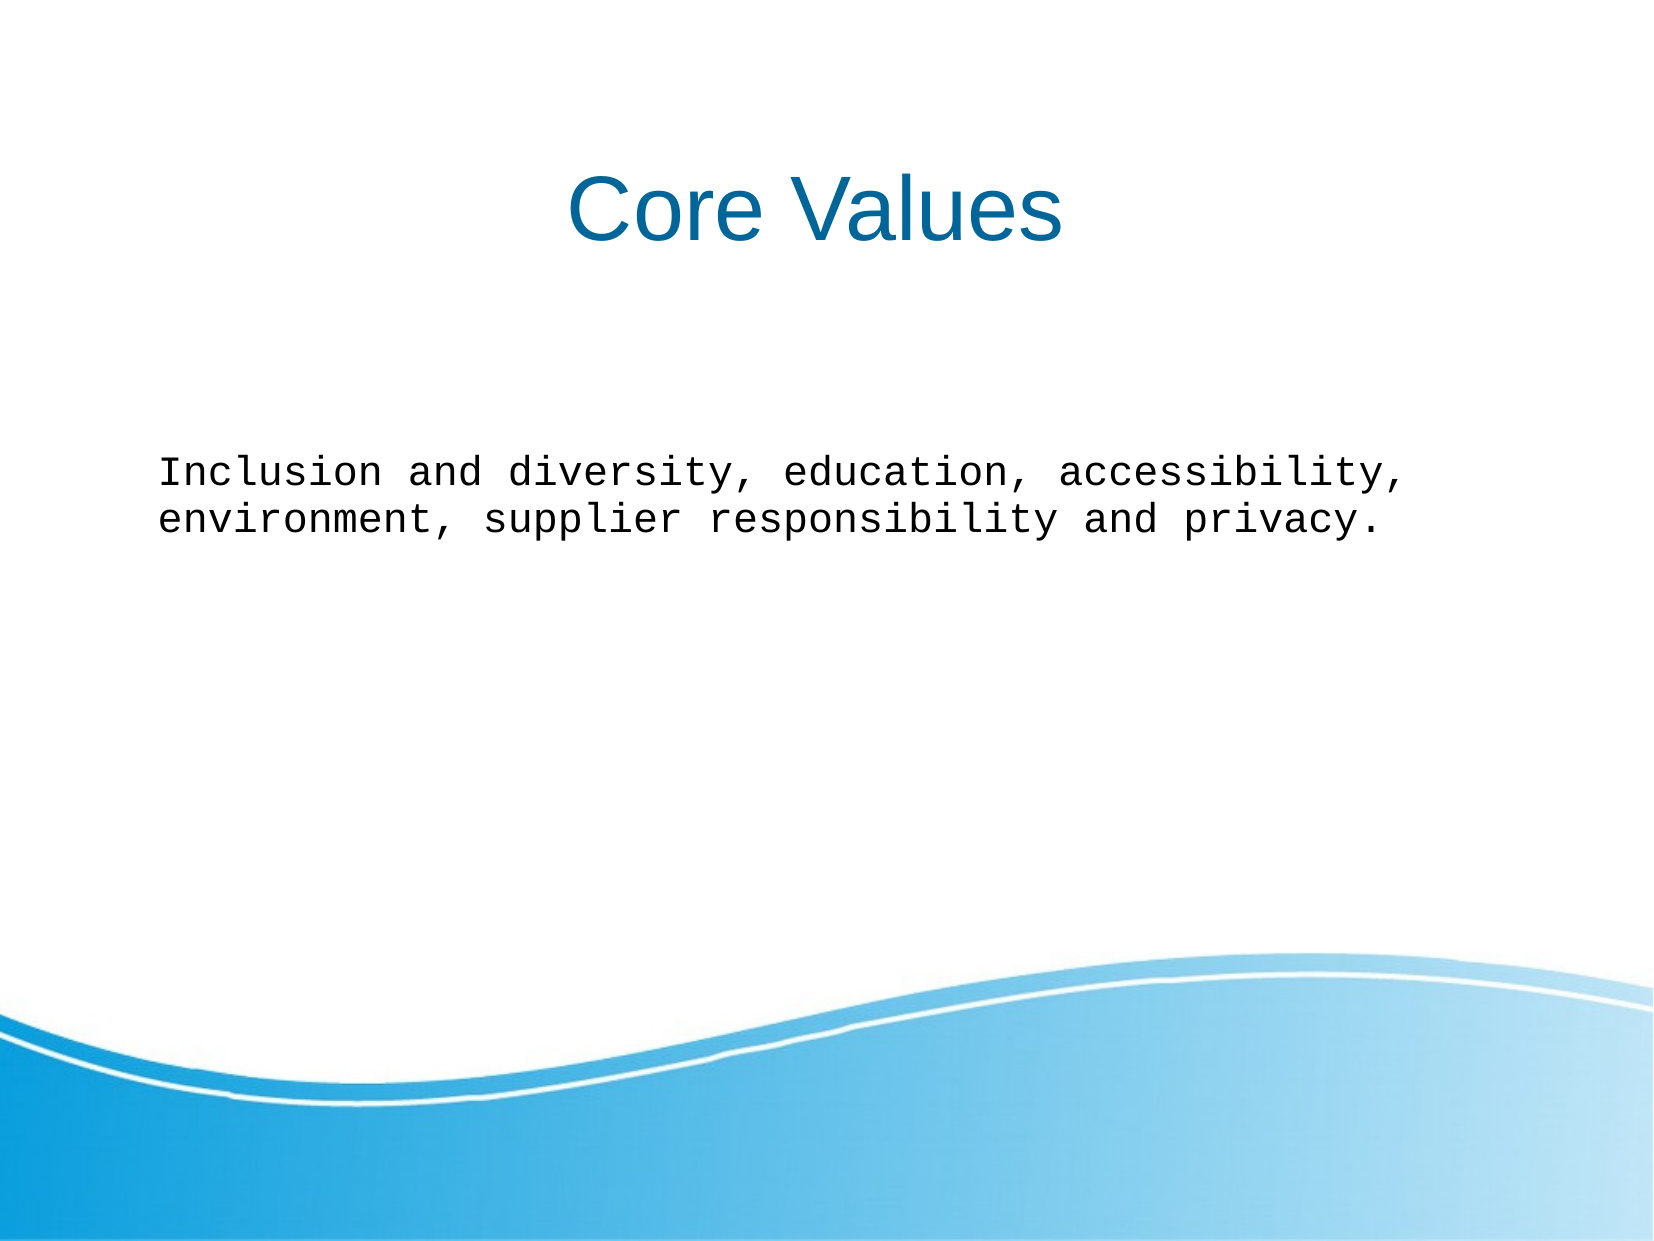

# Core Values
Inclusion and diversity, education, accessibility, environment, supplier responsibility and privacy.